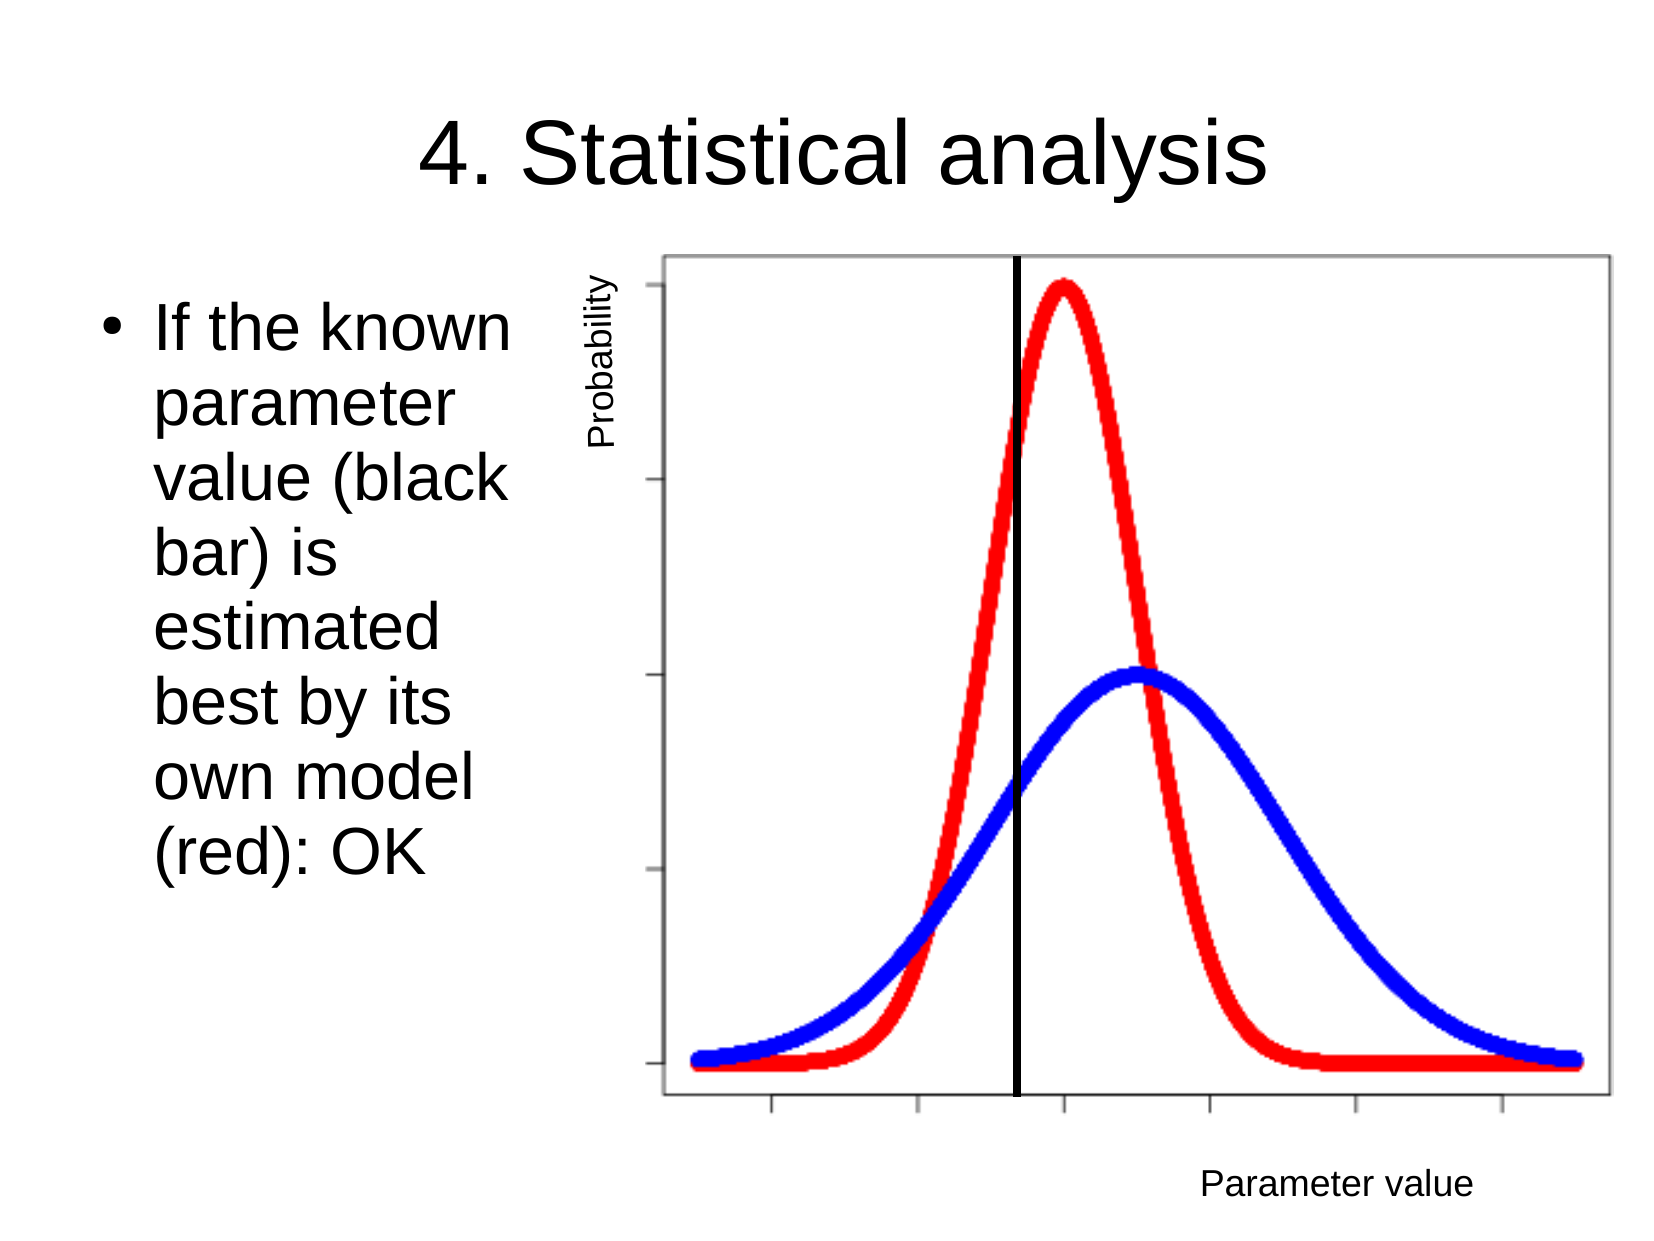

# 4. Statistical analysis
If the known parameter value (black bar) is estimated best by its own model (red): OK
Probability
Parameter value